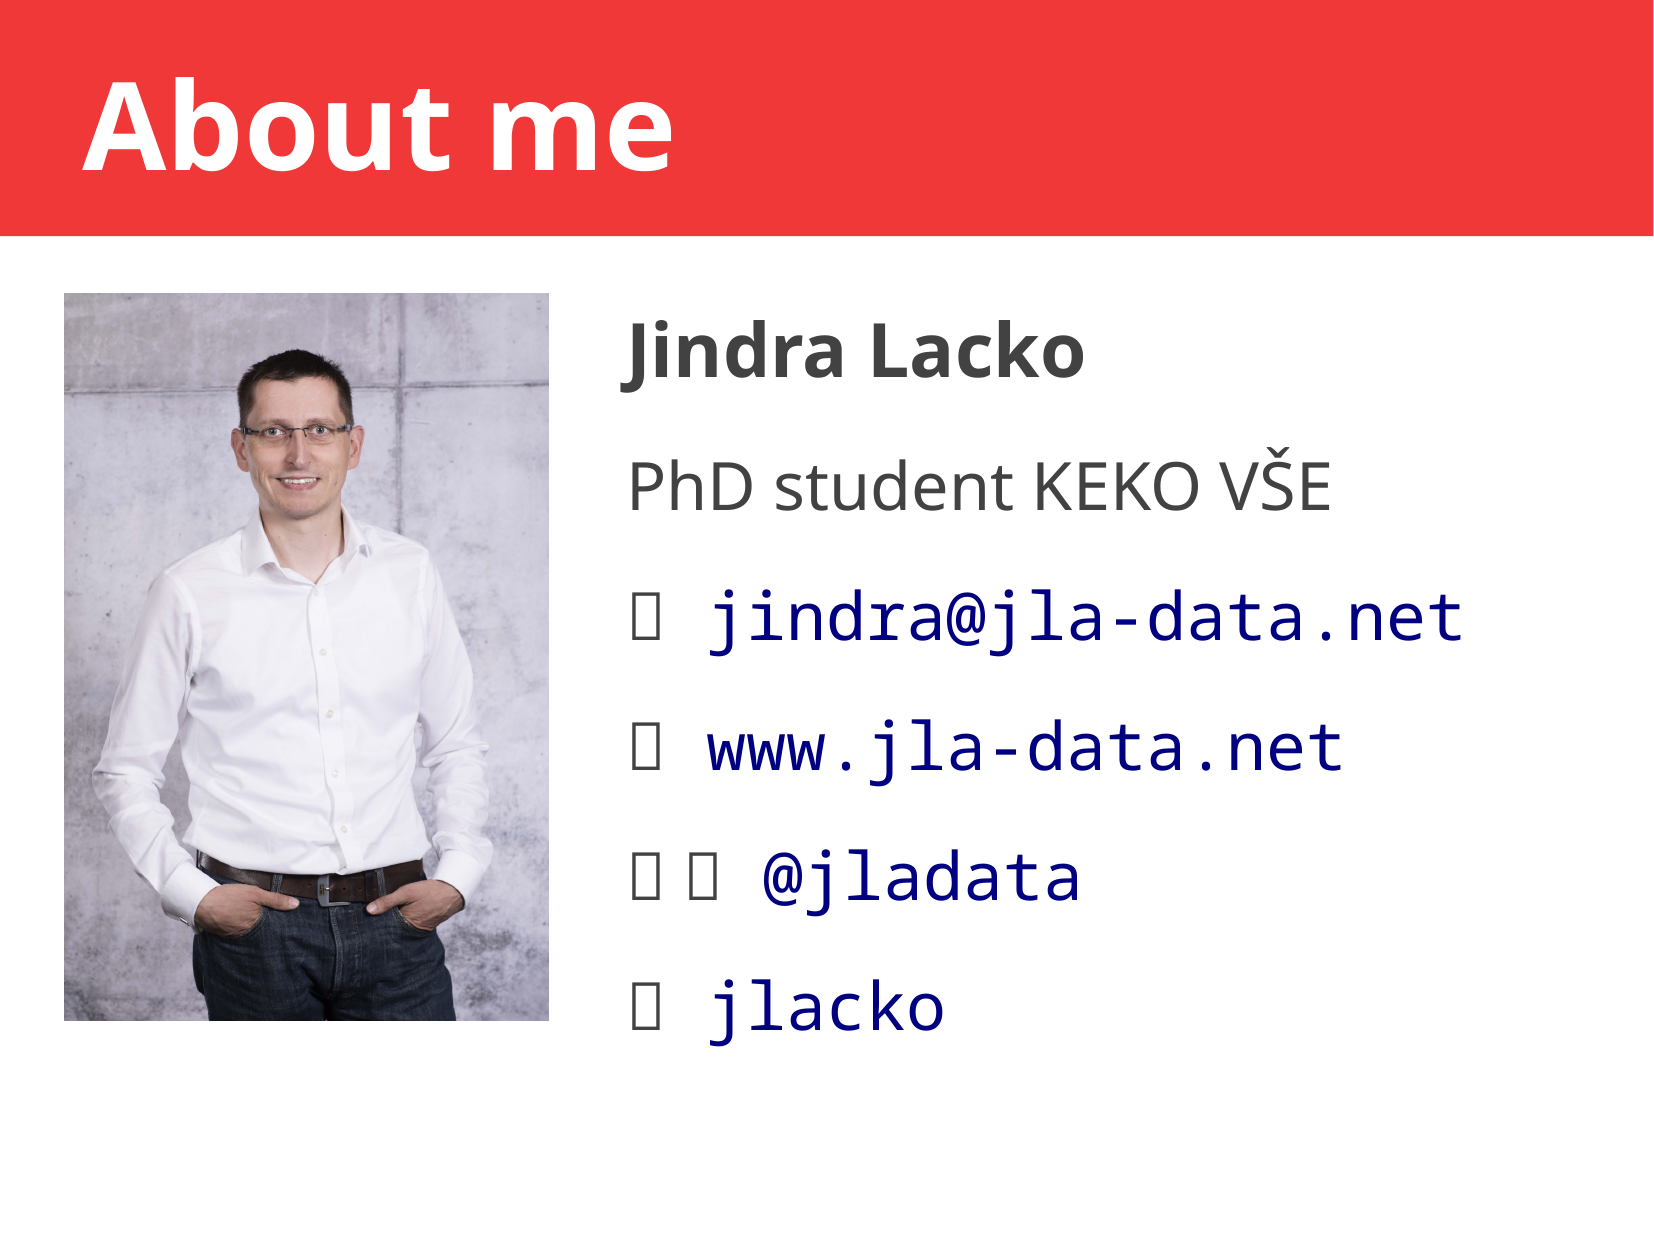

# About me
Jindra Lacko
PhD student KEKO VŠE
 jindra@jla-data.net
 www.jla-data.net
  @jladata
 jlacko